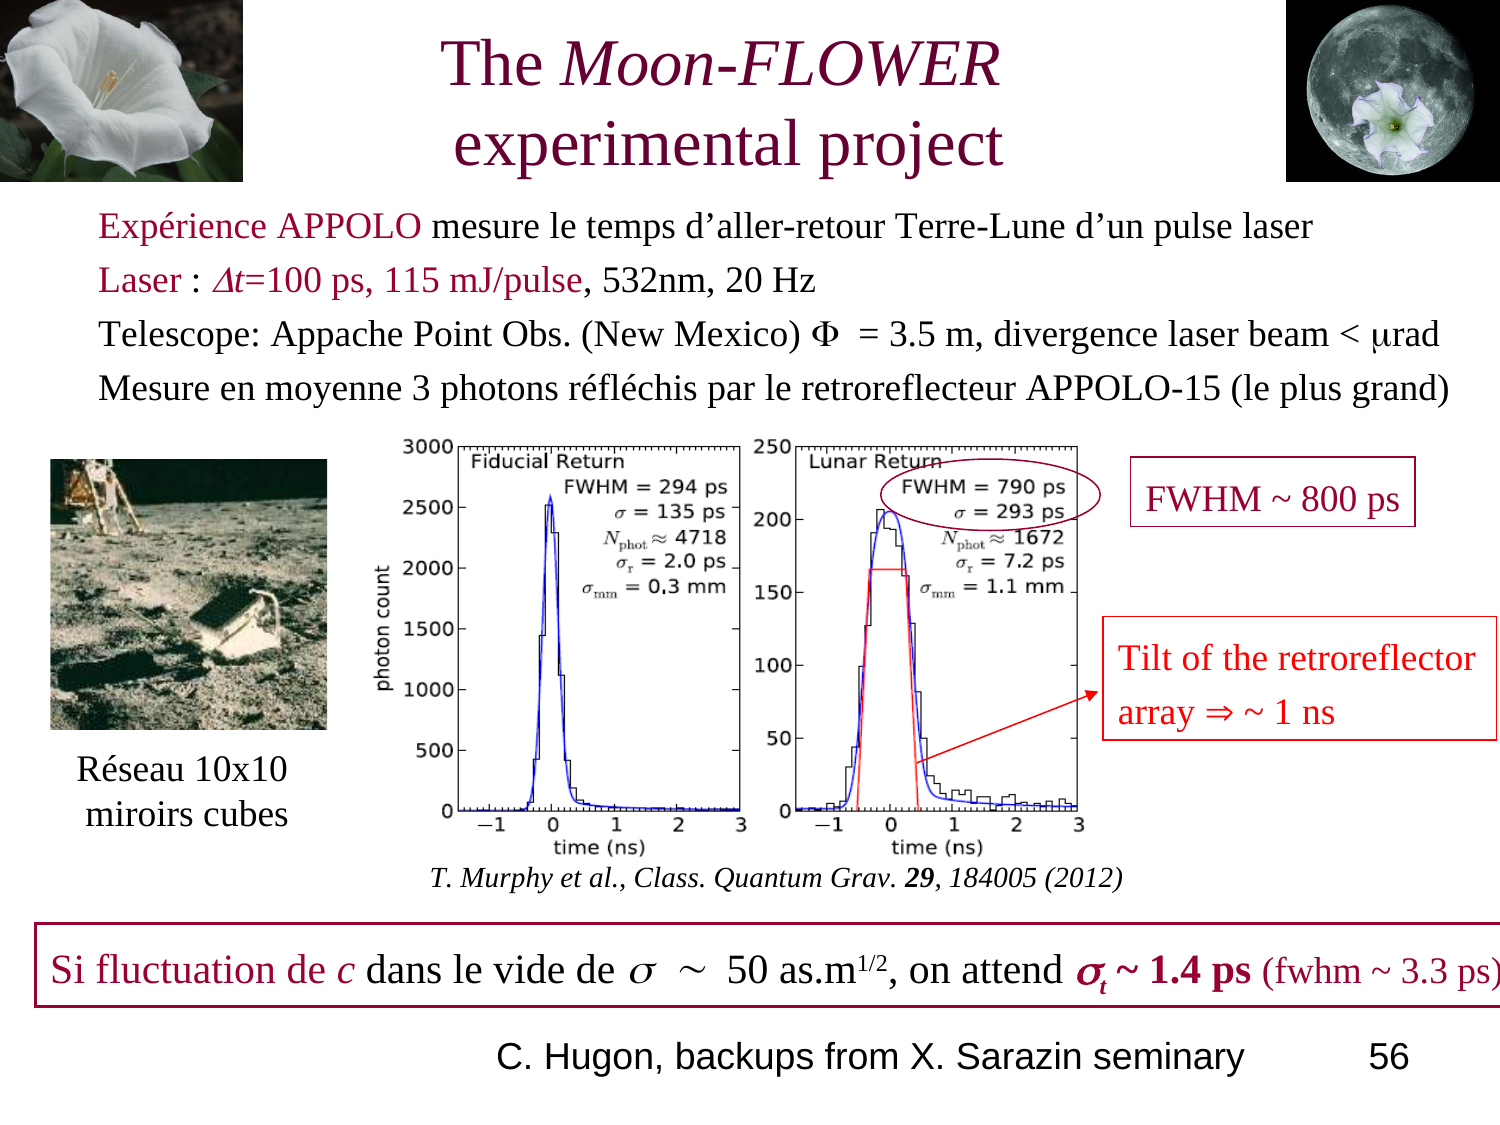

The Moon-FLOWER
experimental project
Expérience APPOLO mesure le temps d’aller-retour Terre-Lune d’un pulse laser
Laser : t=100 ps, 115 mJ/pulse, 532nm, 20 Hz
Telescope: Appache Point Obs. (New Mexico) = 3.5 m, divergence laser beam < rad
Mesure en moyenne 3 photons réfléchis par le retroreflecteur APPOLO-15 (le plus grand)
FWHM ~ 800 ps
Tilt of the retroreflector array  ~ 1 ns
Réseau 10x10
miroirs cubes
T. Murphy et al., Class. Quantum Grav. 29, 184005 (2012)
Si fluctuation de c dans le vide de 50 as.m1/2, on attend t ~ 1.4 ps (fwhm ~ 3.3 ps)
C. Hugon, backups from X. Sarazin seminary
56